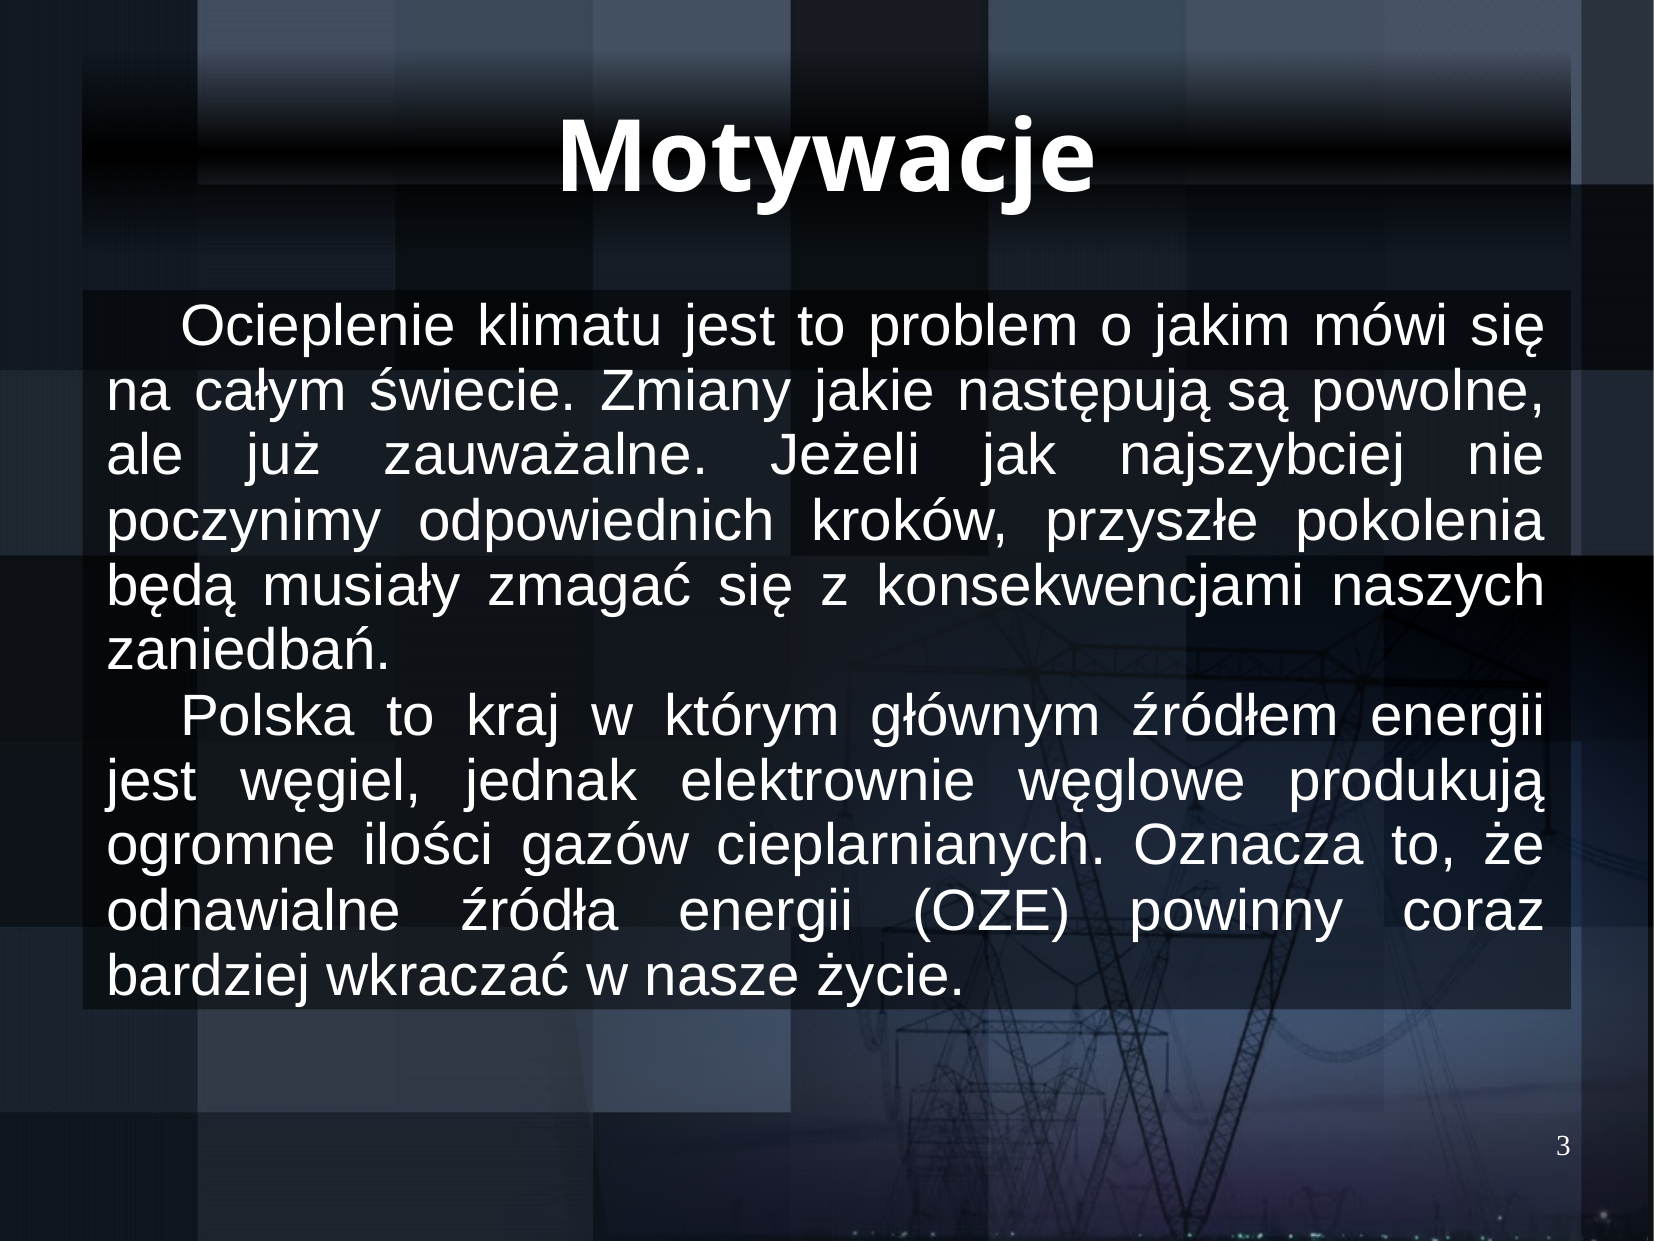

# Motywacje
	Ocieplenie klimatu jest to problem o jakim mówi się na całym świecie. Zmiany jakie następują są powolne, ale już zauważalne. Jeżeli jak najszybciej nie poczynimy odpowiednich kroków, przyszłe pokolenia będą musiały zmagać się z konsekwencjami naszych zaniedbań.
	Polska to kraj w którym głównym źródłem energii jest węgiel, jednak elektrownie węglowe produkują ogromne ilości gazów cieplarnianych. Oznacza to, że odnawialne źródła energii (OZE) powinny coraz bardziej wkraczać w nasze życie.
3